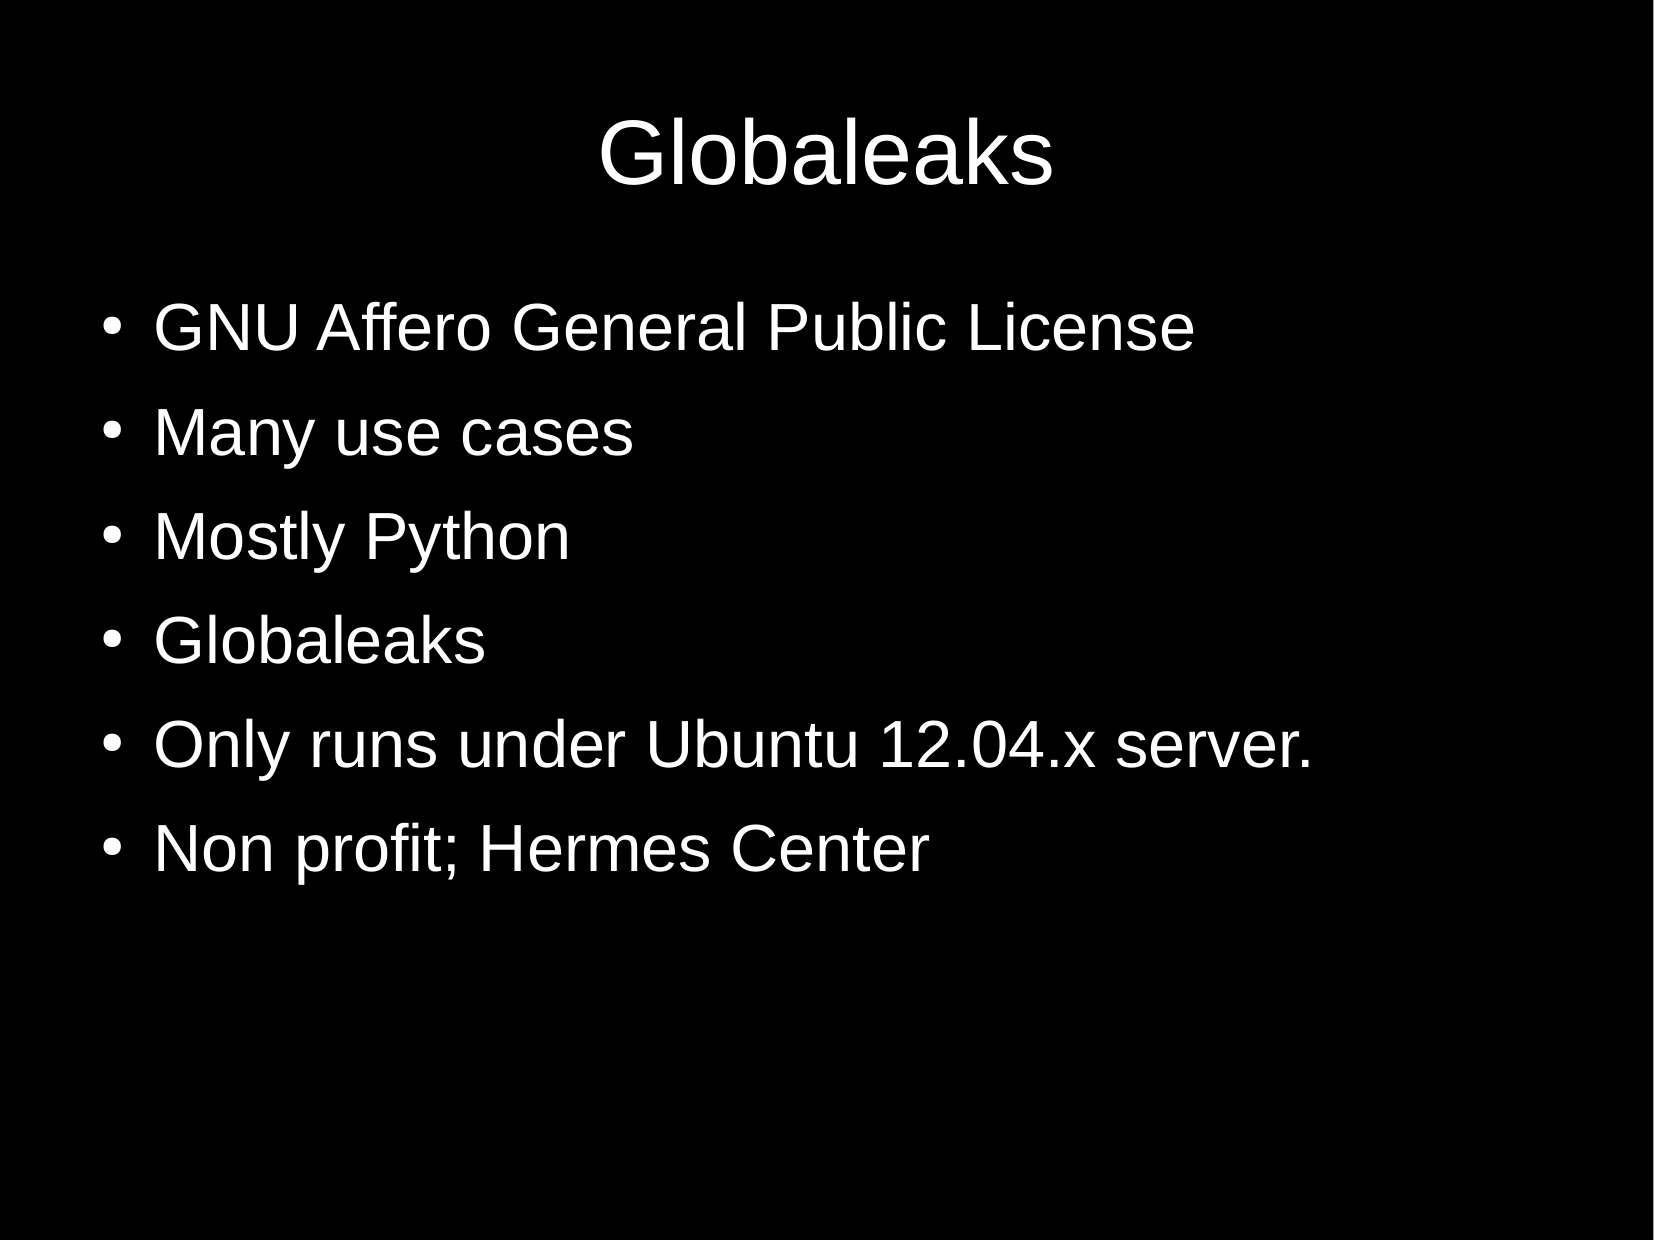

# Globaleaks
GNU Affero General Public License
Many use cases
Mostly Python
Globaleaks
Only runs under Ubuntu 12.04.x server.
Non profit; Hermes Center